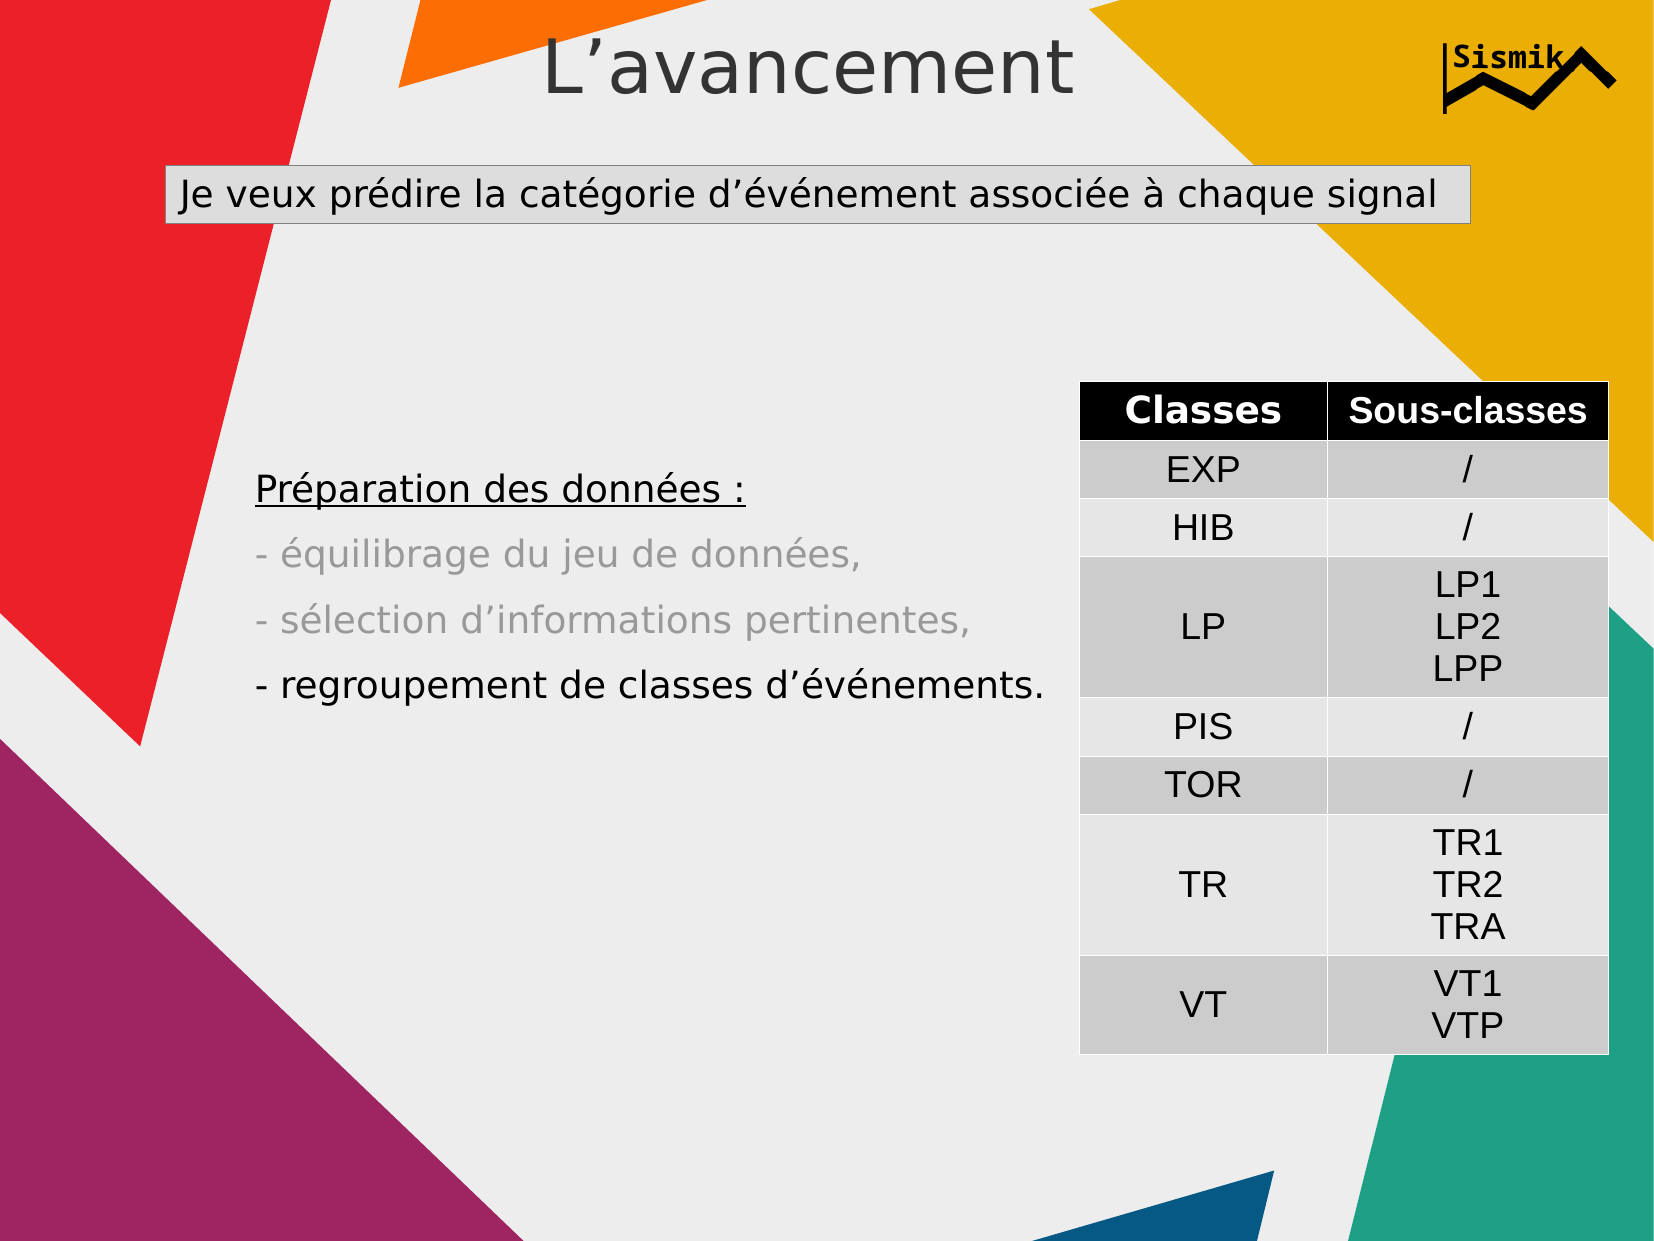

# L’avancement
Sismik
Je veux prédire la catégorie d’événement associée à chaque signal
| Classes | Sous-classes |
| --- | --- |
| EXP | / |
| HIB | / |
| LP | LP1 LP2 LPP |
| PIS | / |
| TOR | / |
| TR | TR1 TR2 TRA |
| VT | VT1 VTP |
Préparation des données :
- équilibrage du jeu de données,
- sélection d’informations pertinentes,
- regroupement de classes d’événements.